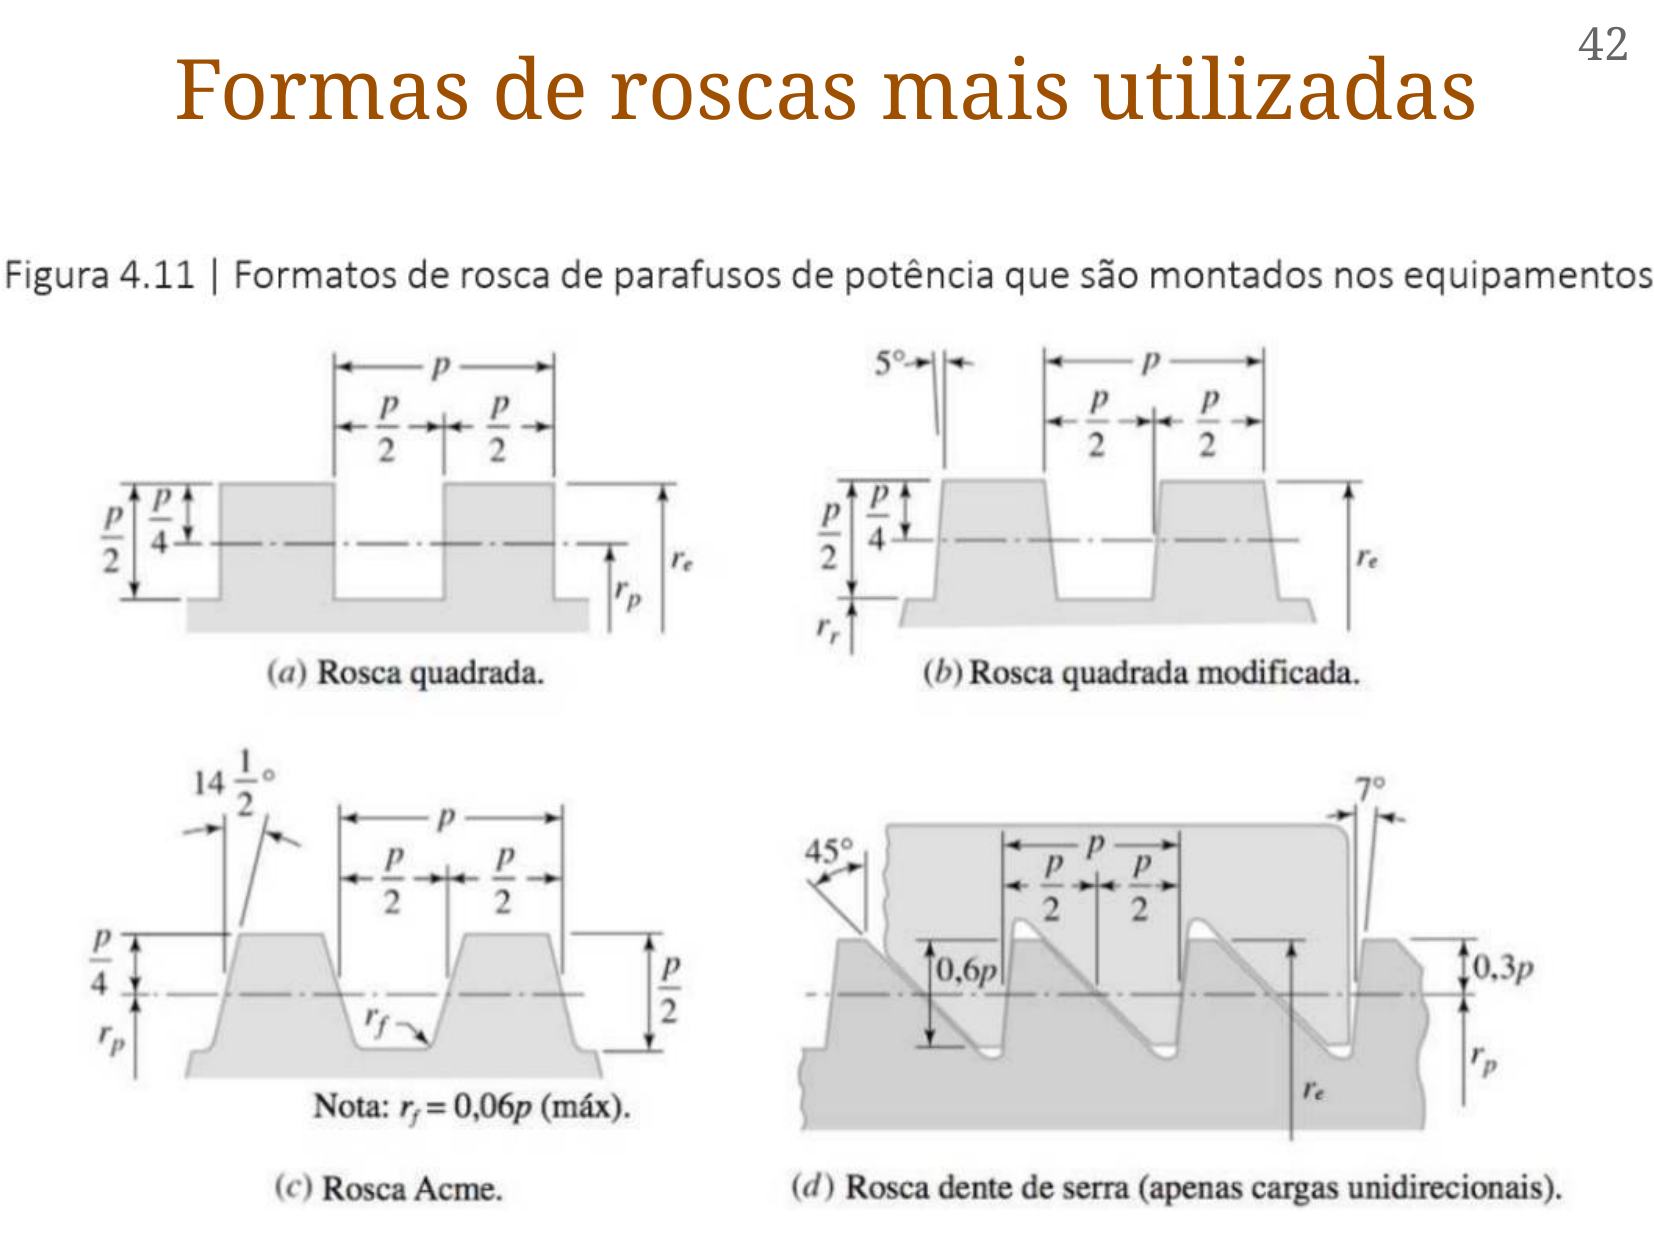

42
# Formas de roscas mais utilizadas